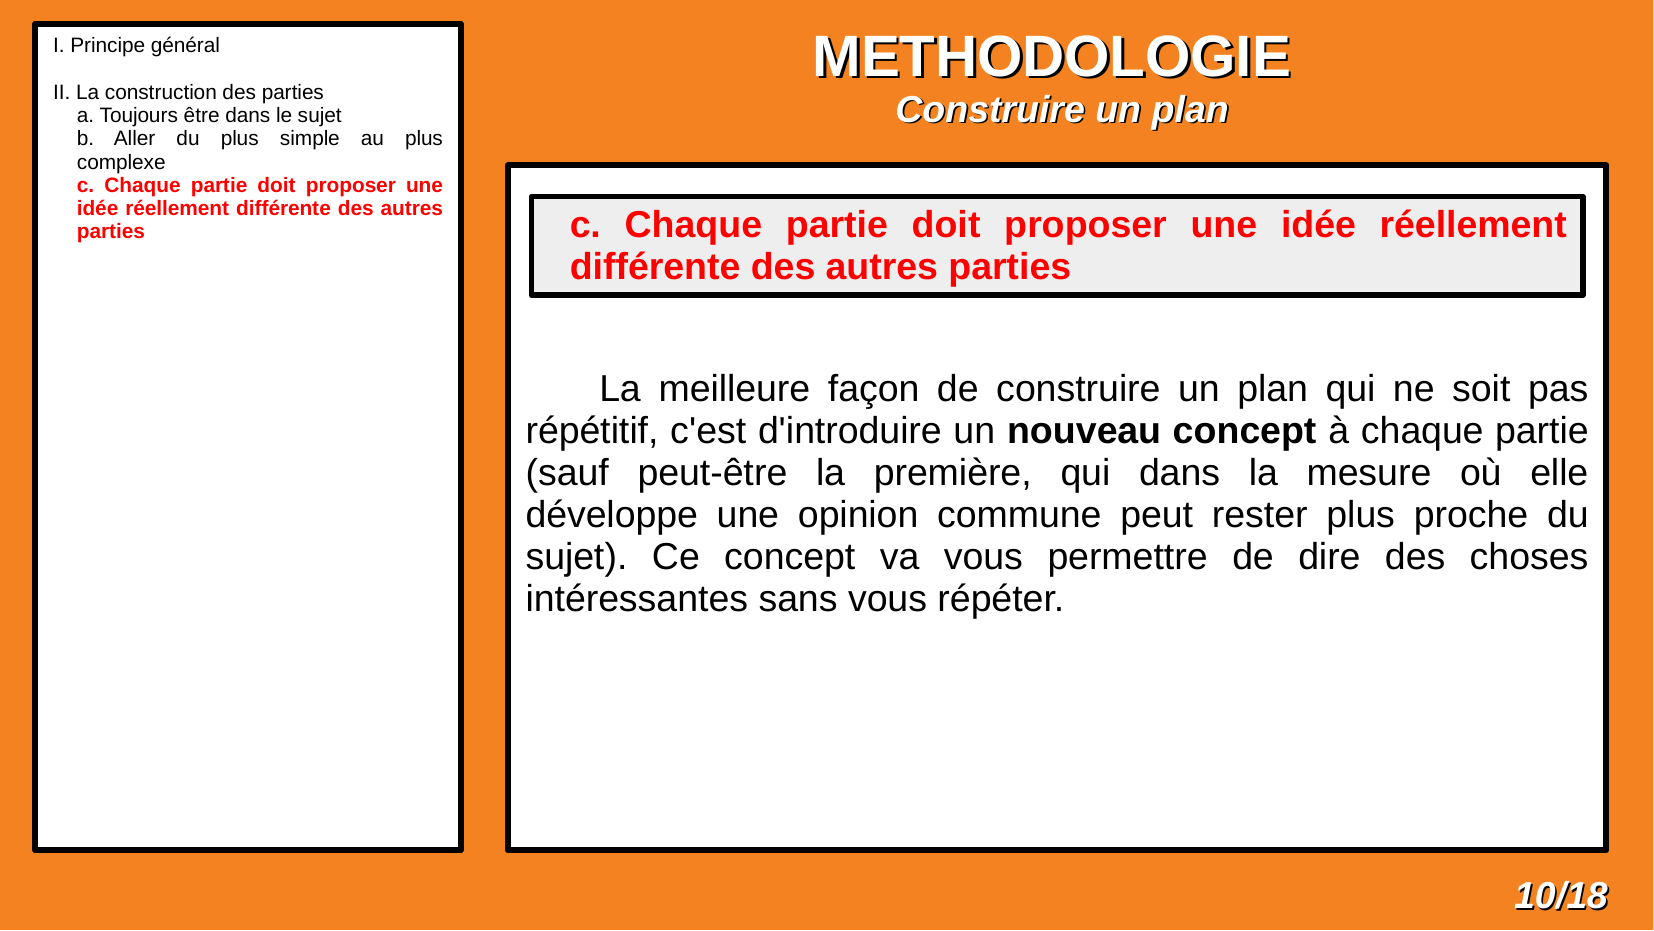

METHODOLOGIE
 Construire un plan
I. Principe général
II. La construction des parties
a. Toujours être dans le sujet
b. Aller du plus simple au plus complexe
c. Chaque partie doit proposer une idée réellement différente des autres parties
	La meilleure façon de construire un plan qui ne soit pas répétitif, c'est d'introduire un nouveau concept à chaque partie (sauf peut-être la première, qui dans la mesure où elle développe une opinion commune peut rester plus proche du sujet). Ce concept va vous permettre de dire des choses intéressantes sans vous répéter.
c. Chaque partie doit proposer une idée réellement différente des autres parties